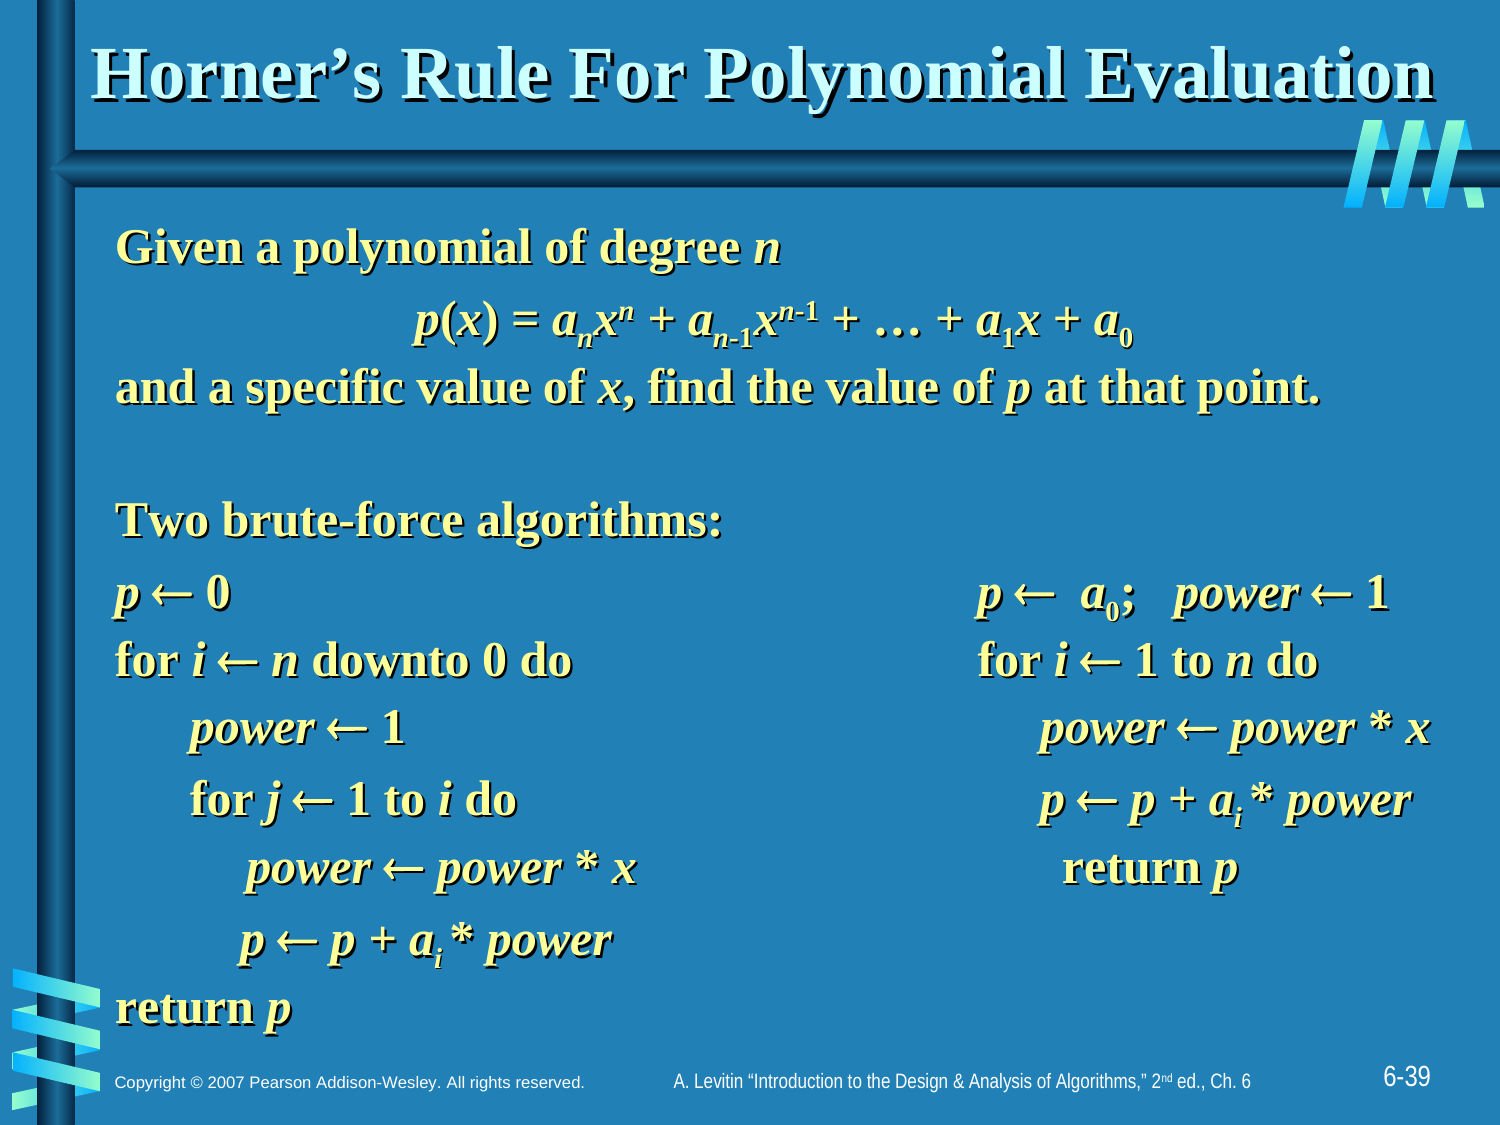

# Horner’s Rule For Polynomial Evaluation
Given a polynomial of degree n
			p(x) = anxn + an-1xn-1 + … + a1x + a0
and a specific value of x, find the value of p at that point.
Two brute-force algorithms:
p  0					 p  a0; power  1
for i  n downto 0 do		 for i  1 to n do
 power  1 				 power  power * x
 for j  1 to i do				 p  p + ai * power
	 power  power * x return p
 p  p + ai * power
return p